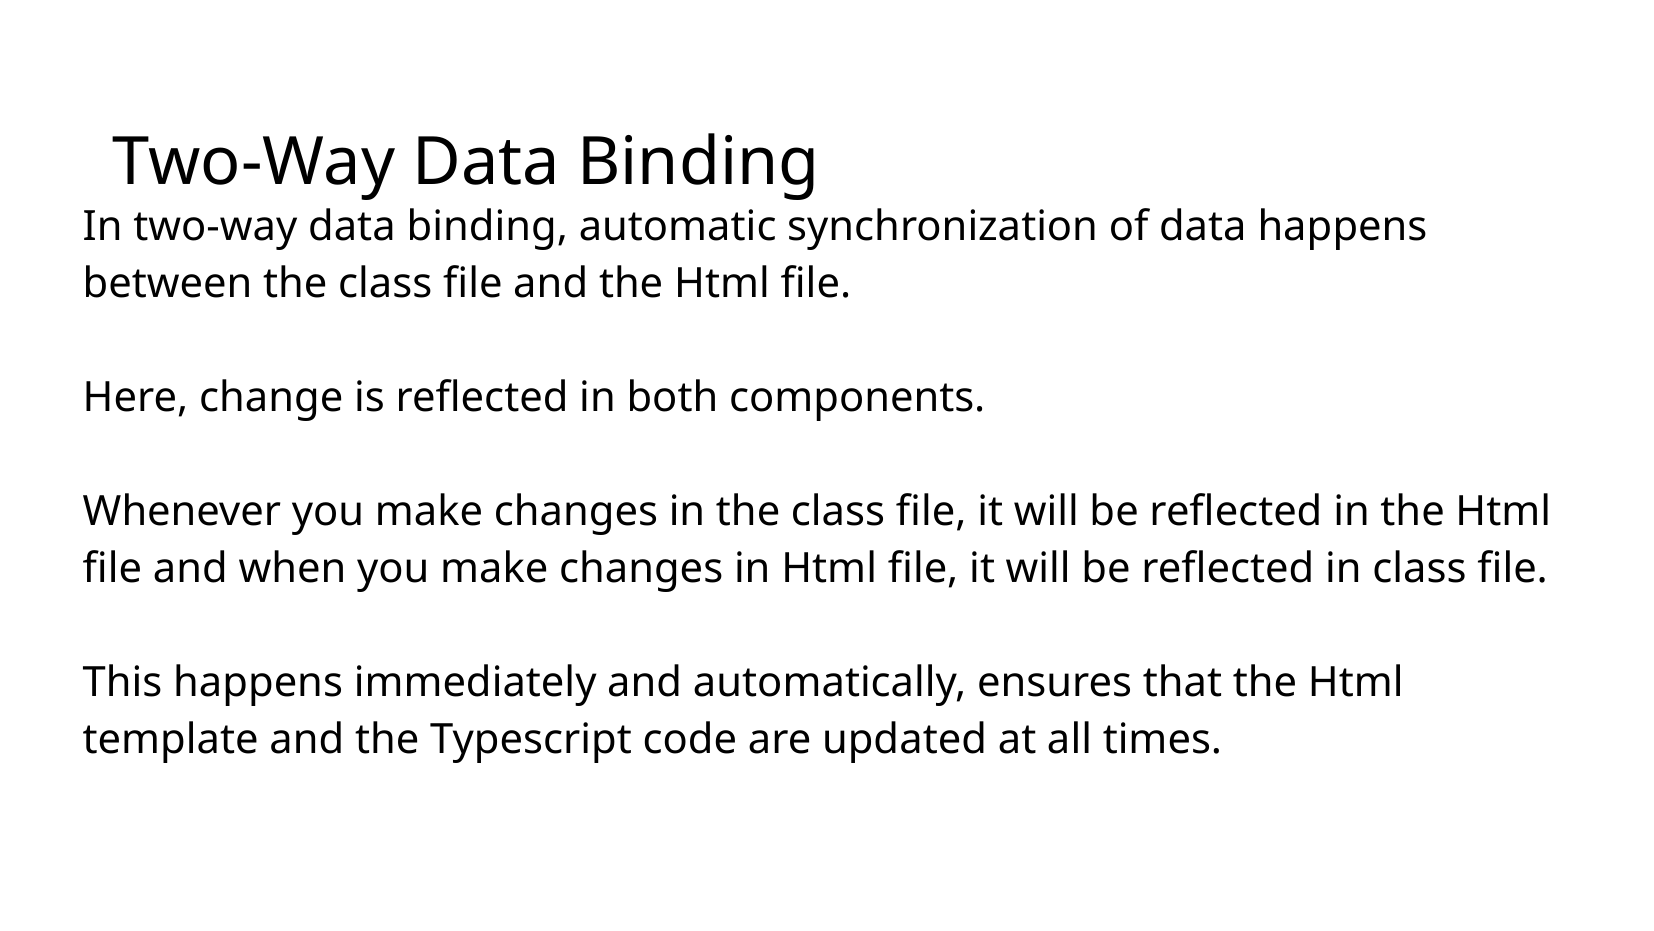

# Two-Way Data Binding
In two-way data binding, automatic synchronization of data happens between the class file and the Html file.
Here, change is reflected in both components.
Whenever you make changes in the class file, it will be reflected in the Html file and when you make changes in Html file, it will be reflected in class file.
This happens immediately and automatically, ensures that the Html template and the Typescript code are updated at all times.